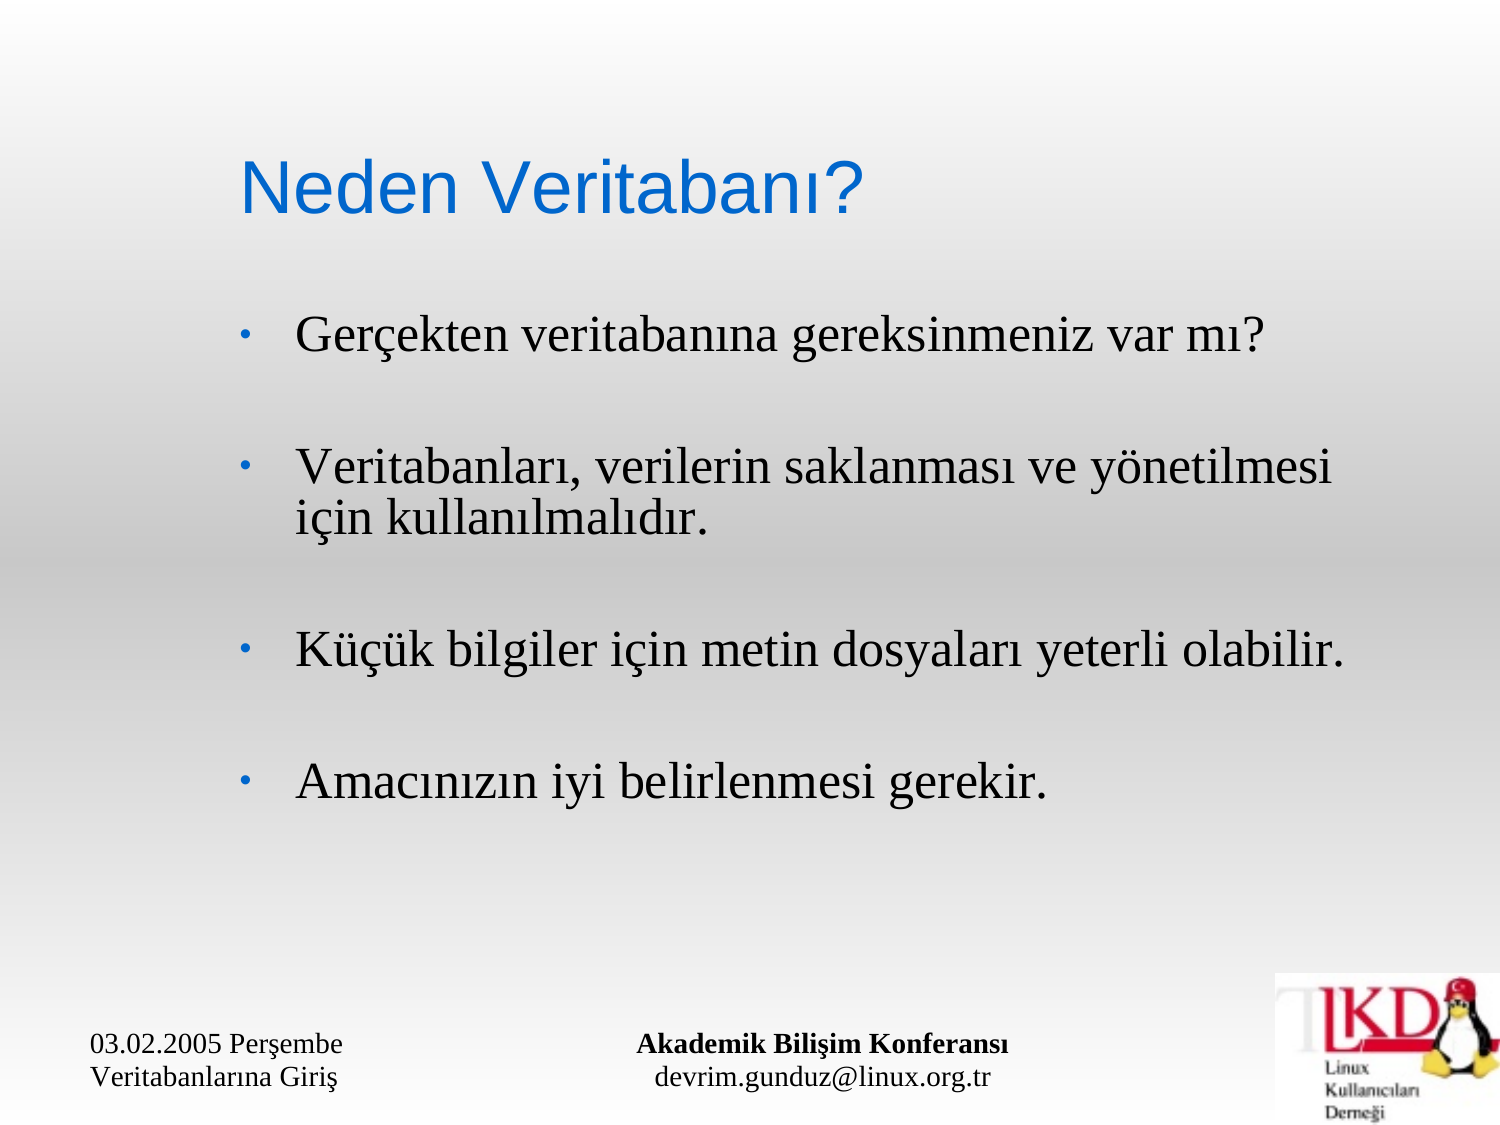

# Neden Veritabanı?
Gerçekten veritabanına gereksinmeniz var mı?
Veritabanları, verilerin saklanması ve yönetilmesi için kullanılmalıdır.
Küçük bilgiler için metin dosyaları yeterli olabilir.
Amacınızın iyi belirlenmesi gerekir.